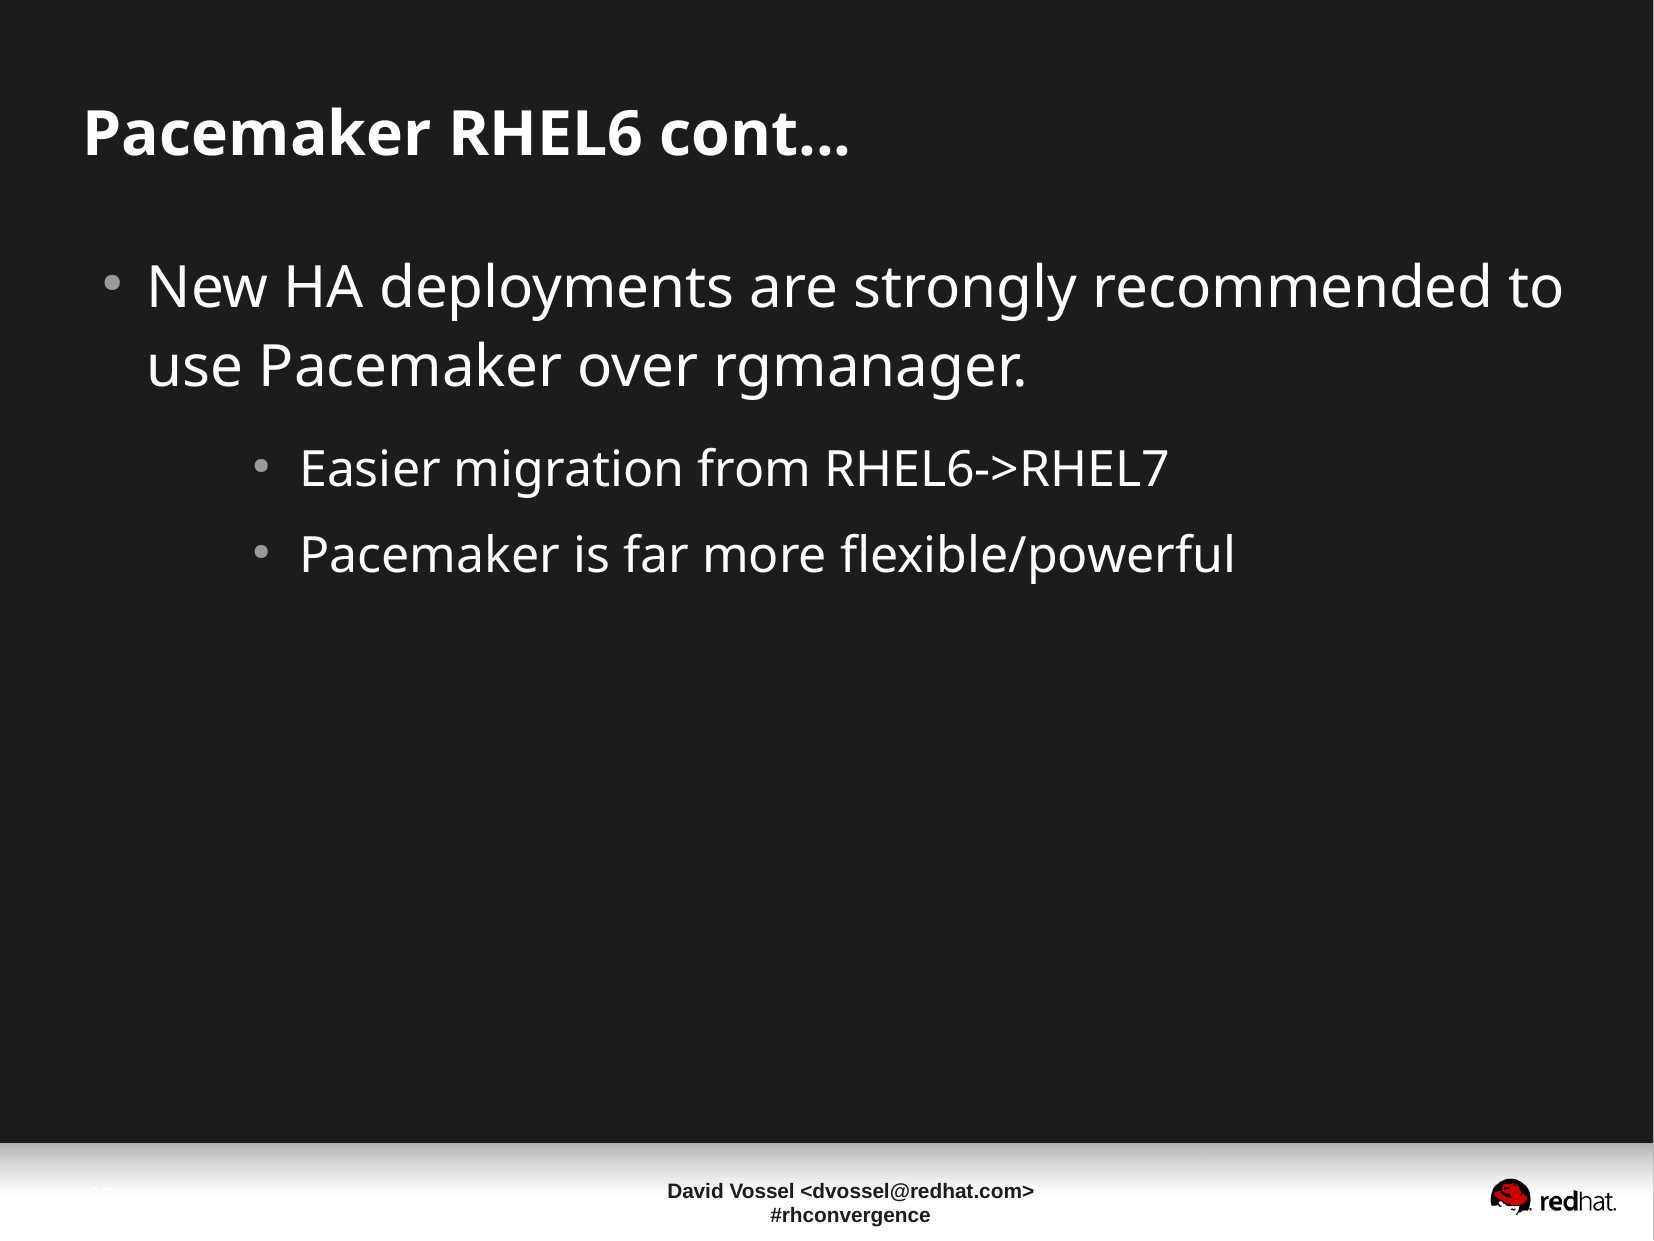

# Pacemaker RHEL6 cont...
New HA deployments are strongly recommended to use Pacemaker over rgmanager.
Easier migration from RHEL6->RHEL7
Pacemaker is far more flexible/powerful